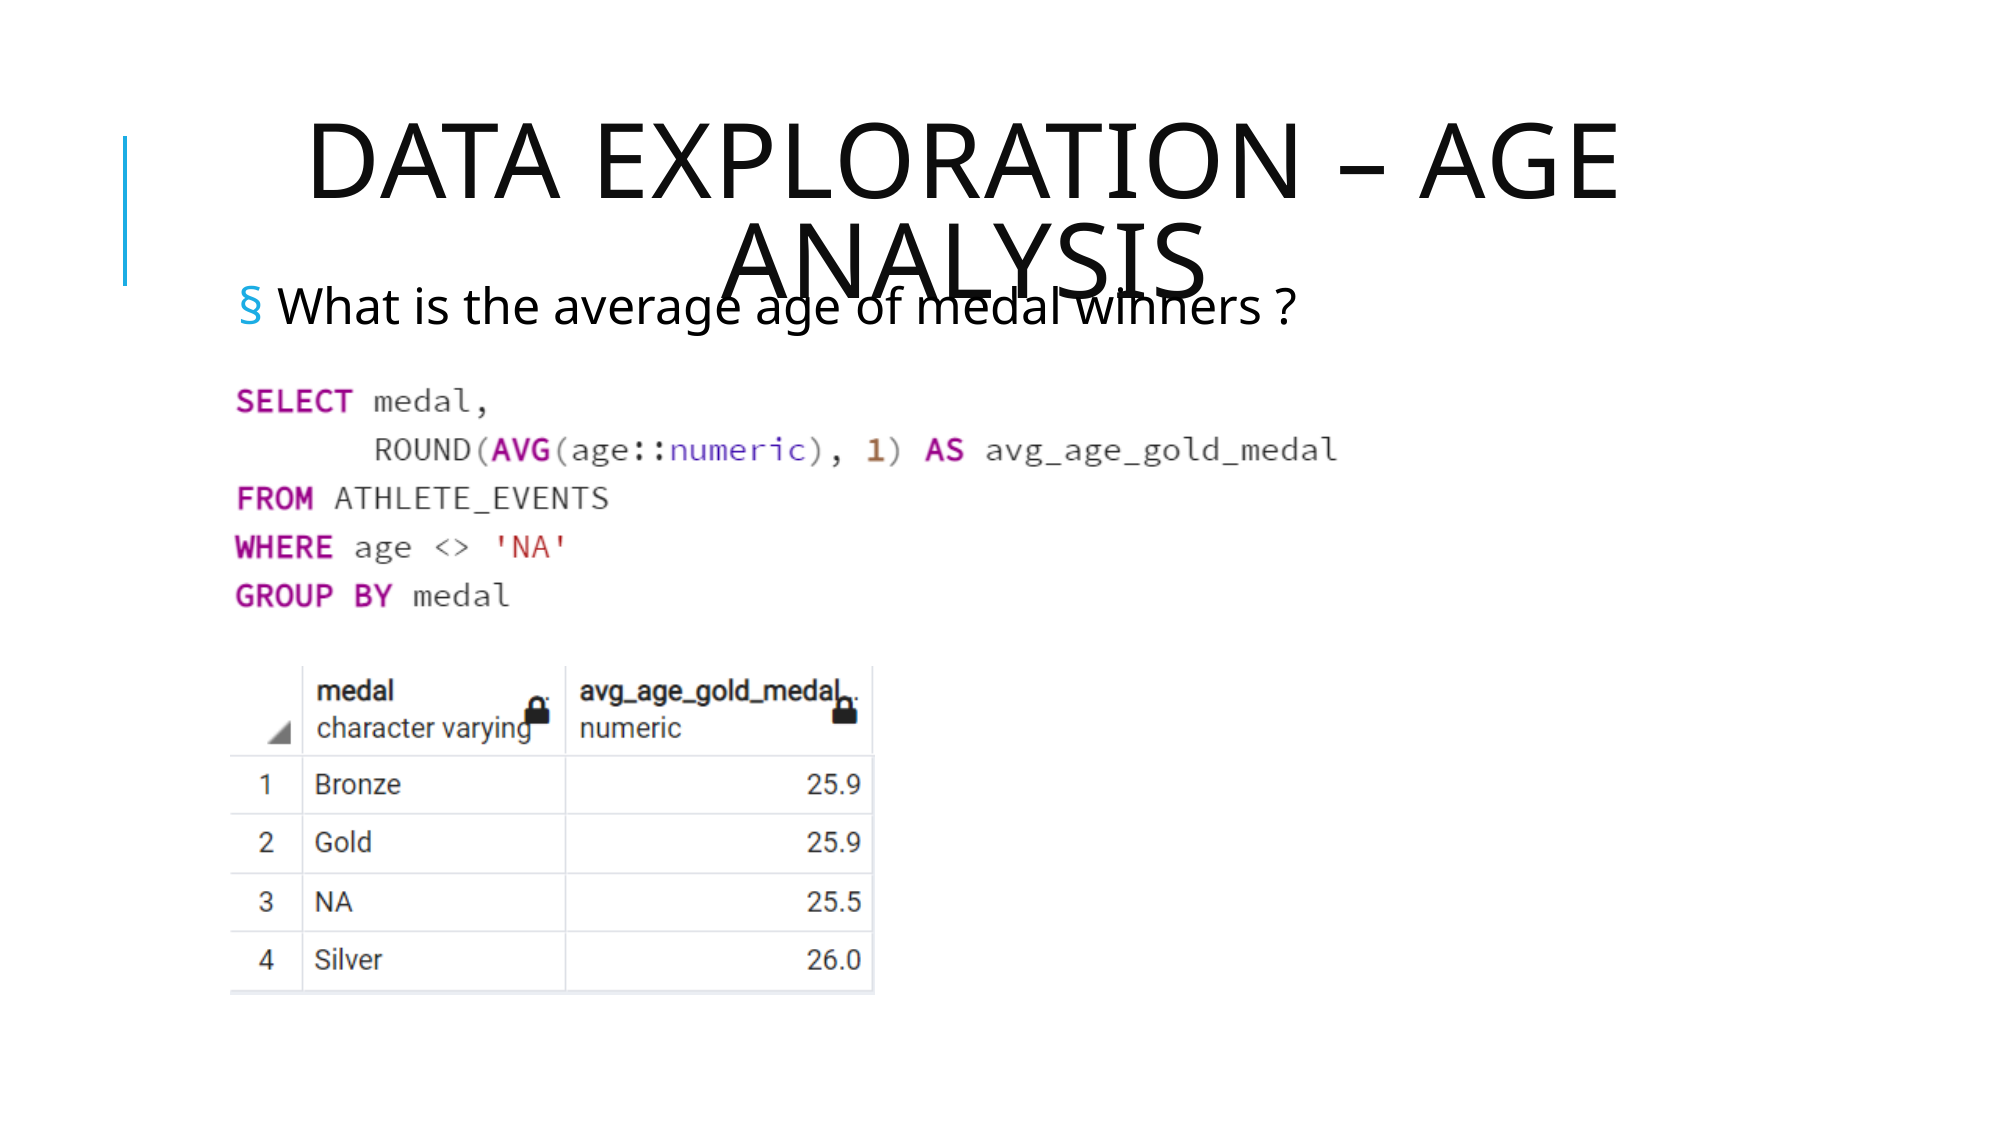

# Data exploration – Age analysis
 What is the average age of medal winners ?